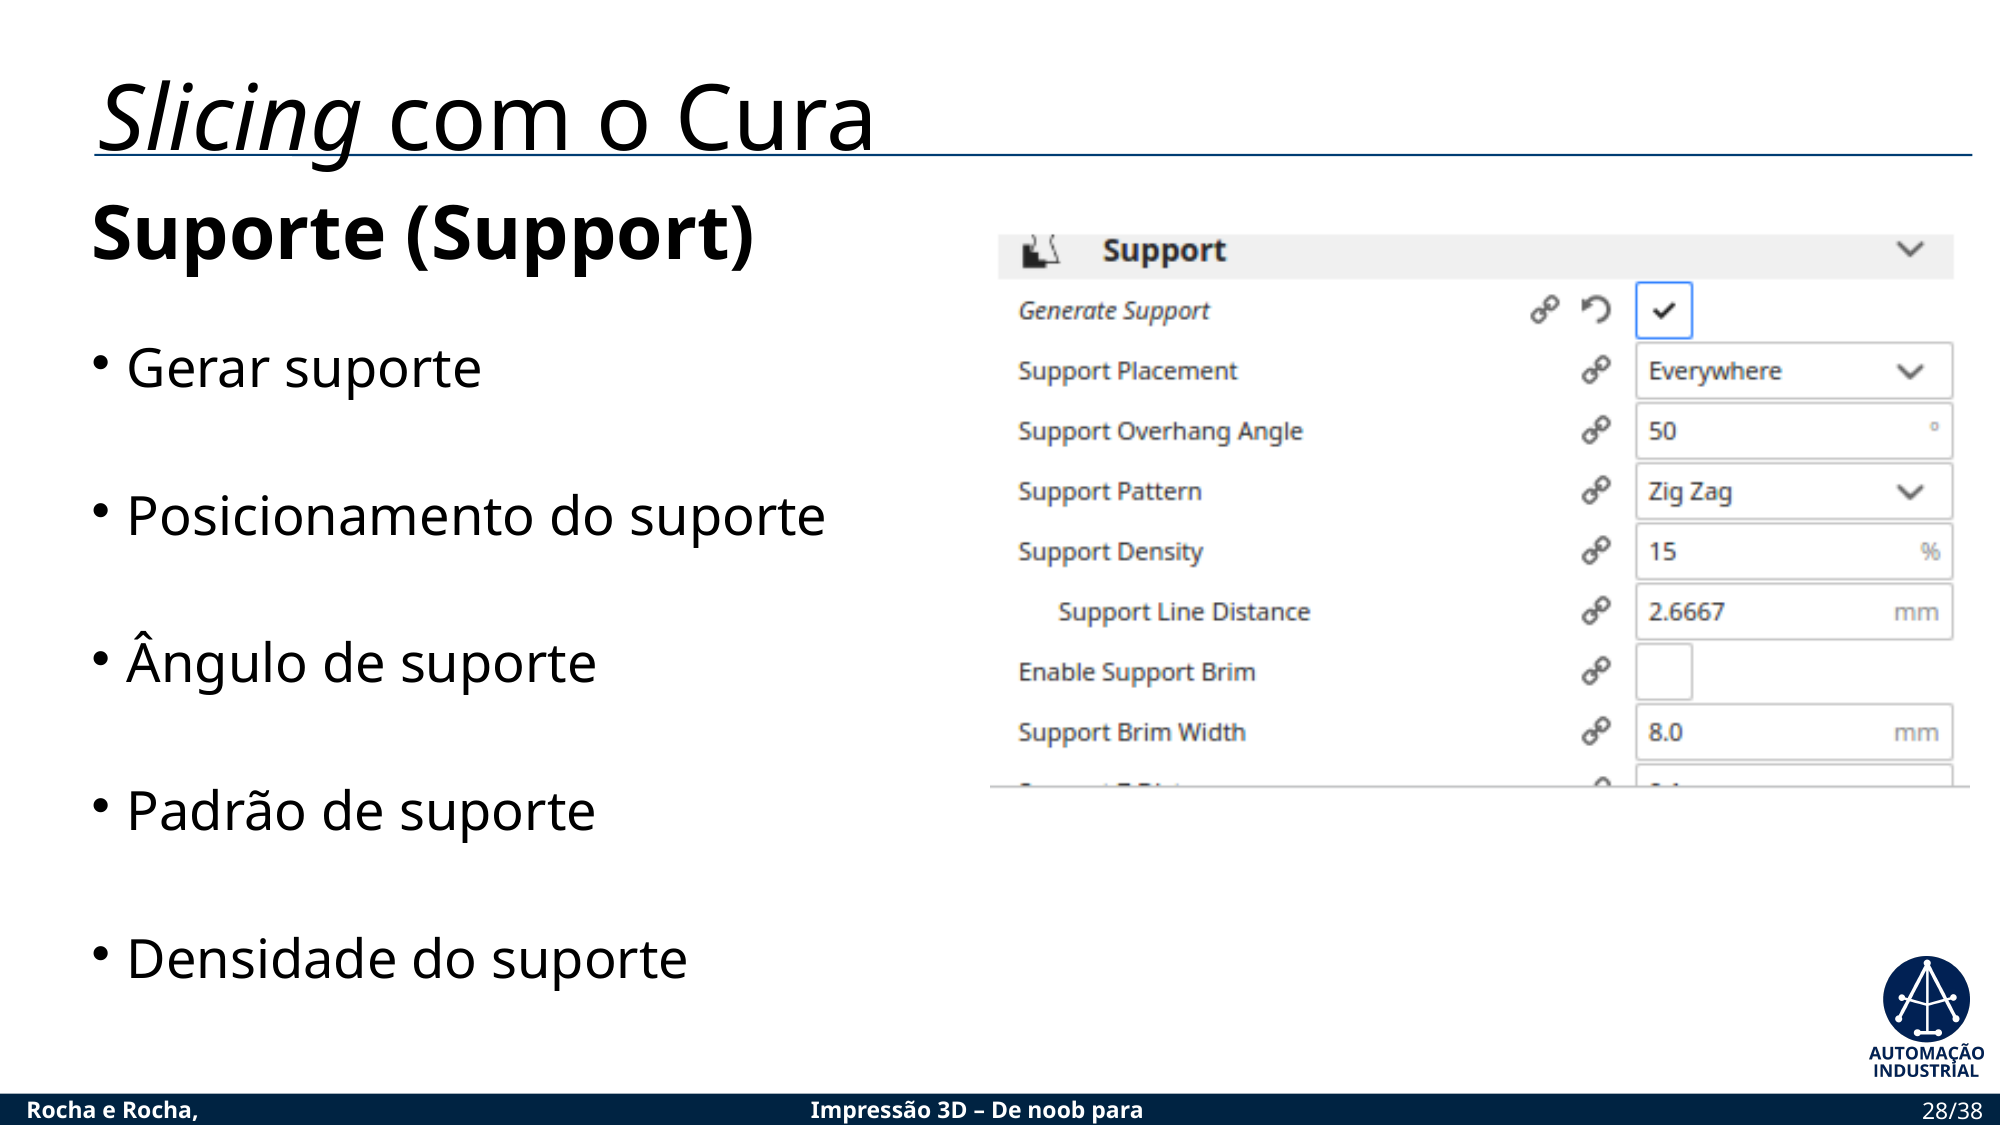

Slicing com o Cura
Suporte (Support)
Gerar suporte
Posicionamento do suporte
Ângulo de suporte
Padrão de suporte
Densidade do suporte